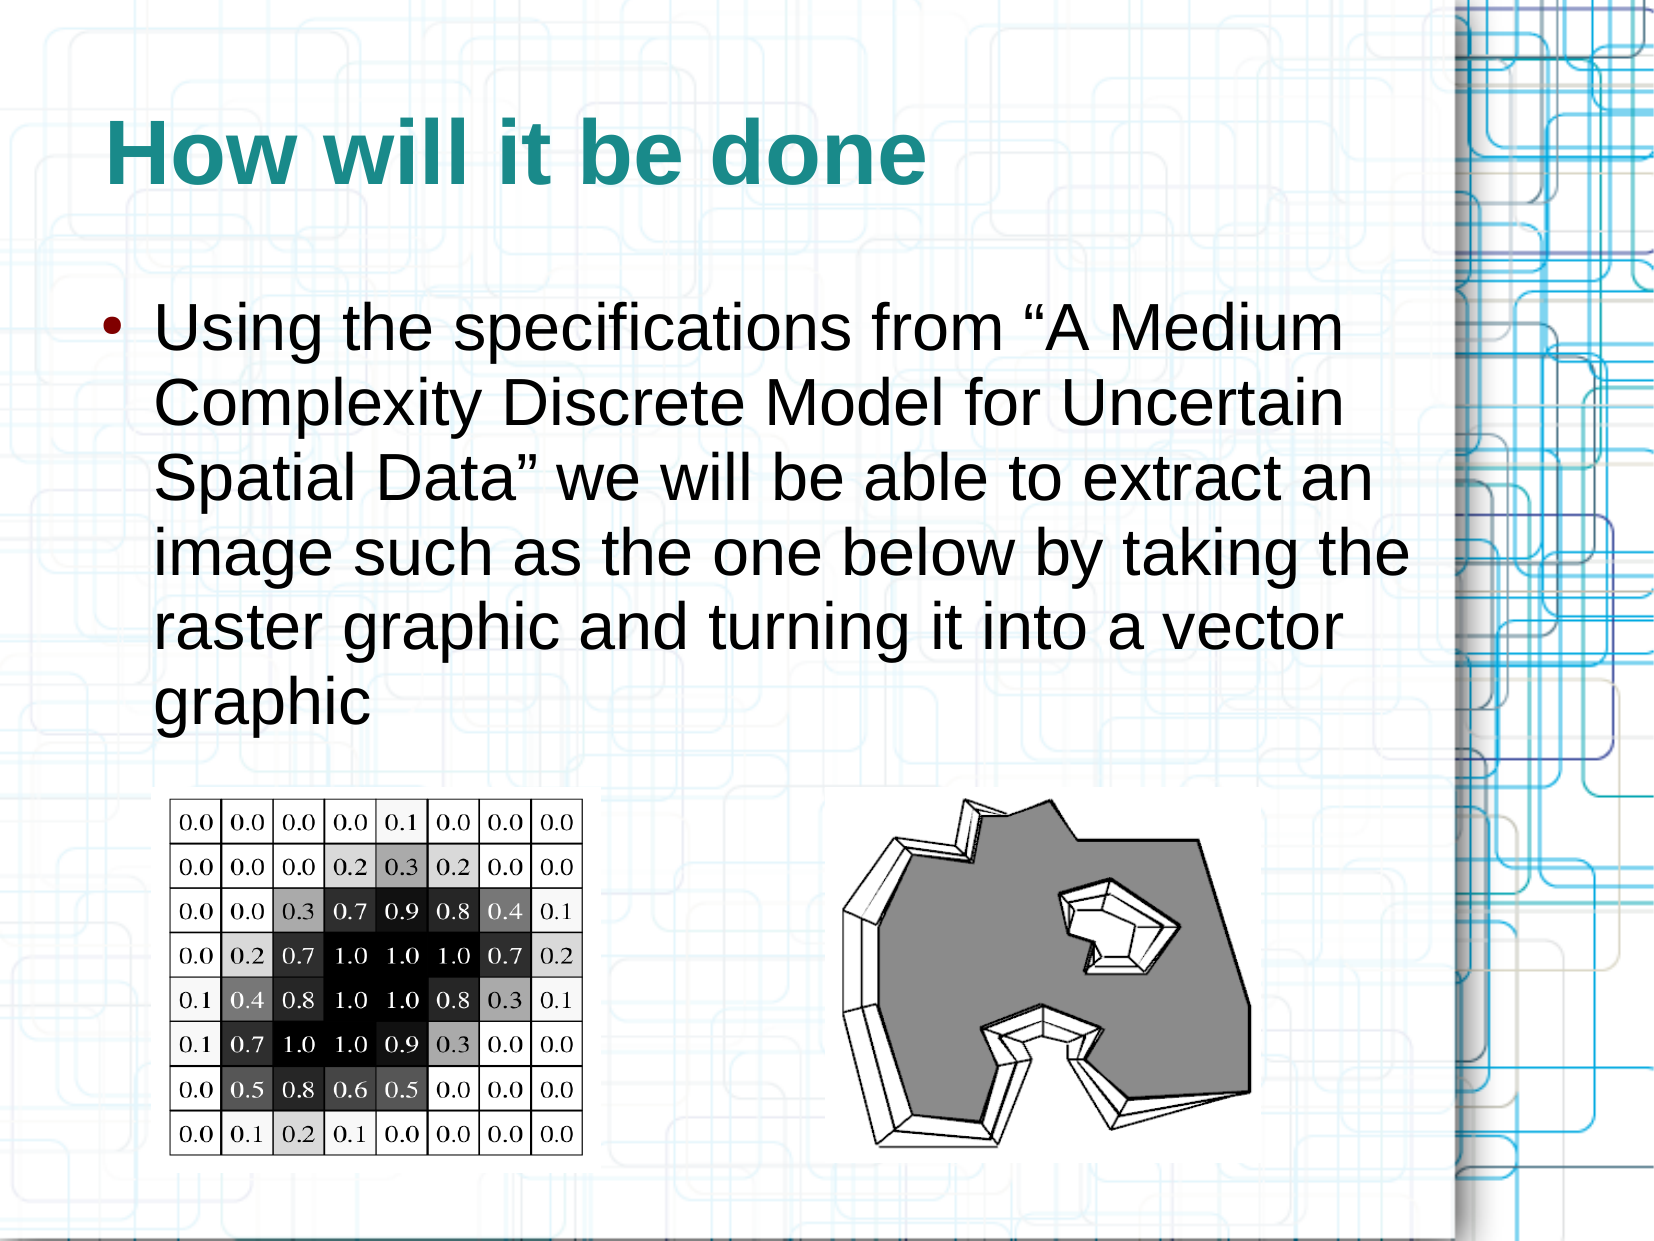

# How will it be done
Using the specifications from “A Medium Complexity Discrete Model for Uncertain Spatial Data” we will be able to extract an image such as the one below by taking the raster graphic and turning it into a vector graphic